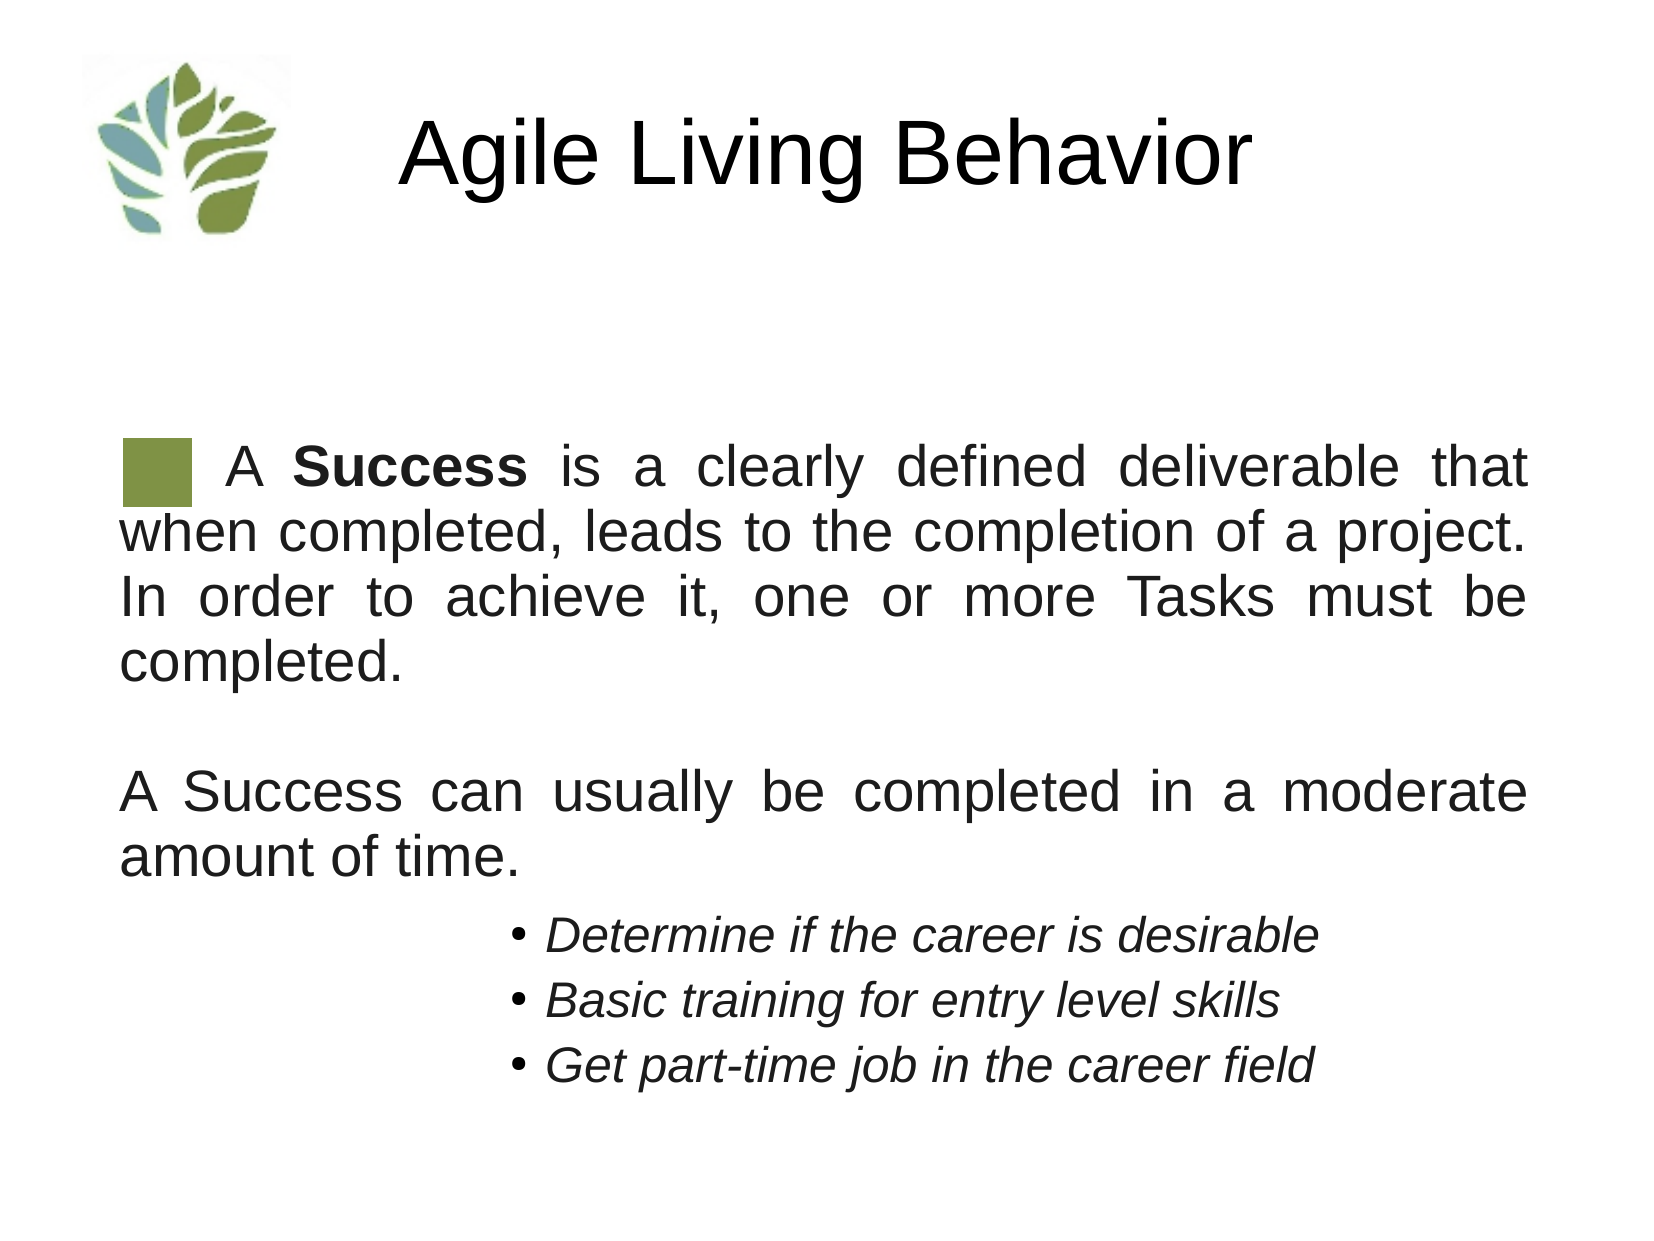

# Agile Living Behavior
	 A Success is a clearly defined deliverable that when completed, leads to the completion of a project. In order to achieve it, one or more Tasks must be completed.
A Success can usually be completed in a moderate amount of time.
Determine if the career is desirable
Basic training for entry level skills
Get part-time job in the career field